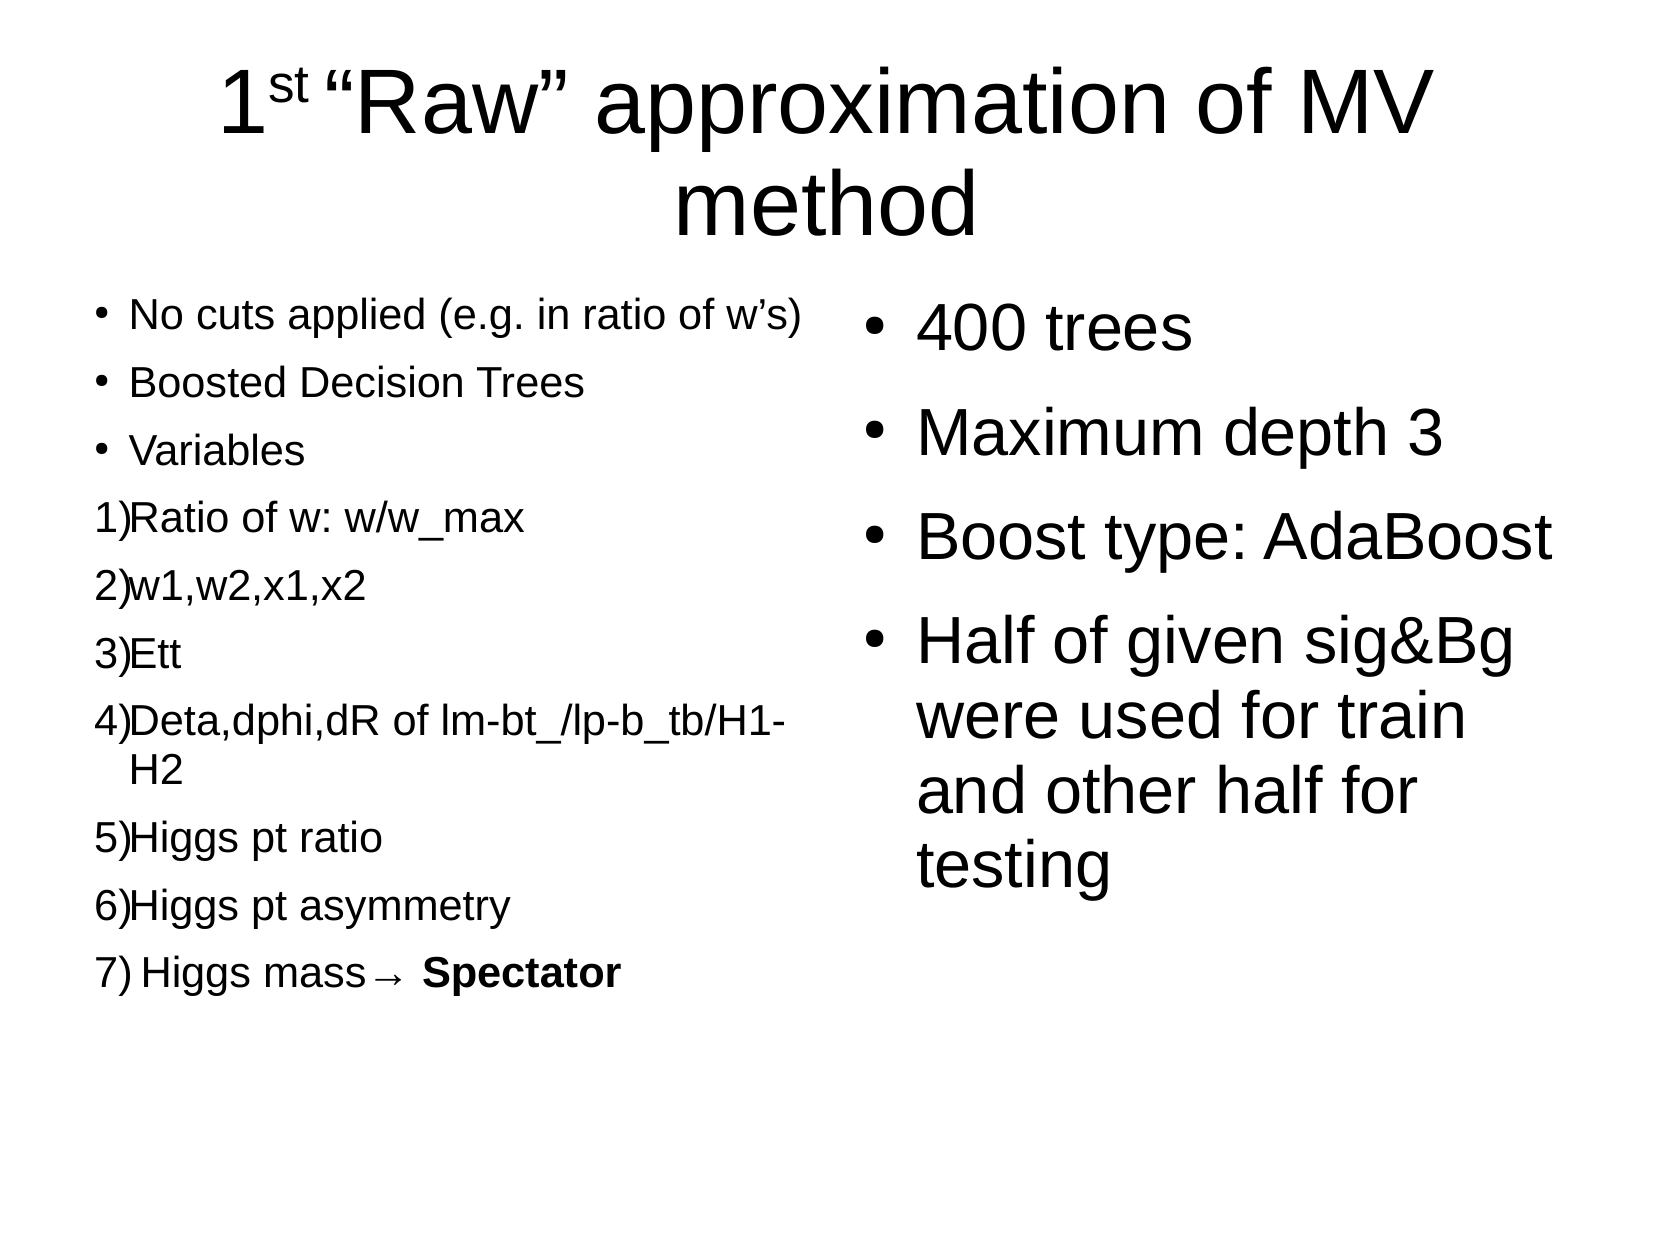

# 1st “Raw” approximation of MV method
No cuts applied (e.g. in ratio of w’s)
Boosted Decision Trees
Variables
Ratio of w: w/w_max
w1,w2,x1,x2
Ett
Deta,dphi,dR of lm-bt_/lp-b_tb/H1-H2
Higgs pt ratio
Higgs pt asymmetry
 Higgs mass→ Spectator
400 trees
Maximum depth 3
Boost type: AdaBoost
Half of given sig&Bg were used for train and other half for testing